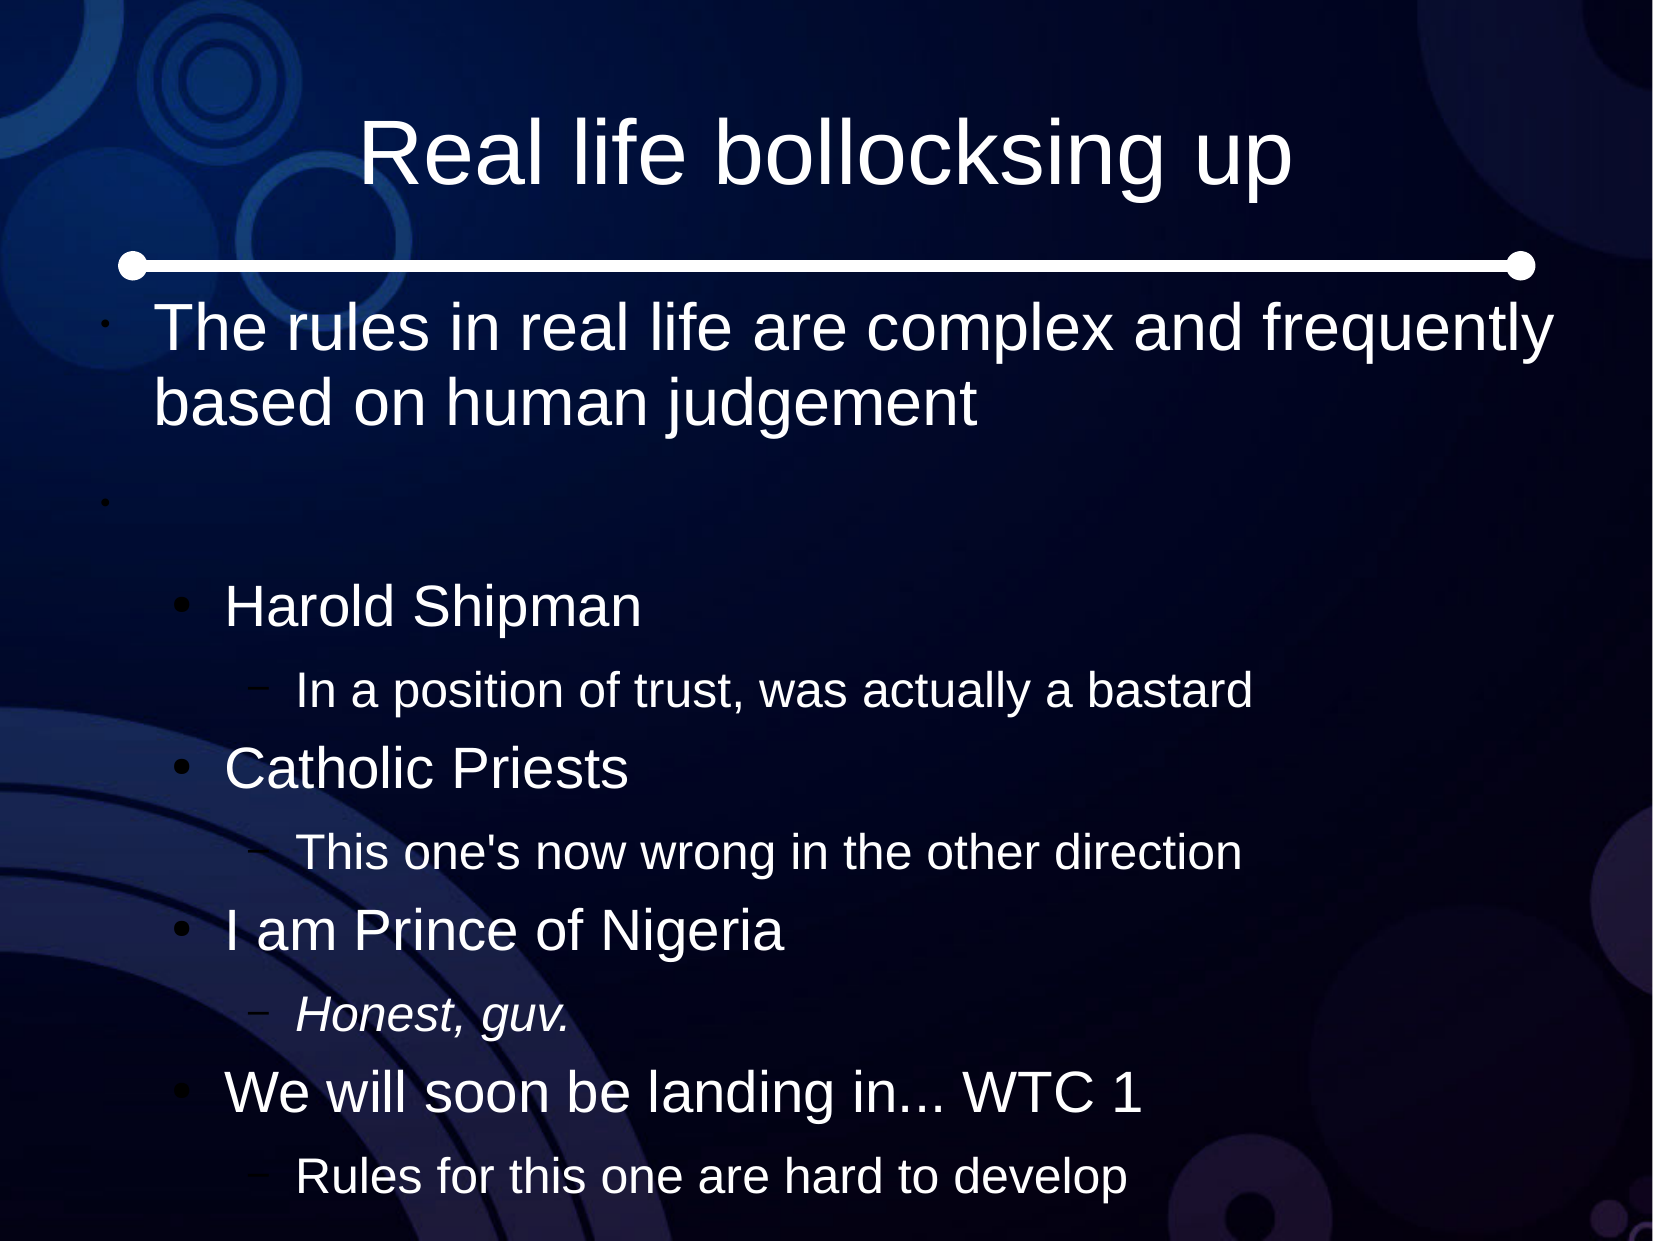

# Real life bollocksing up
The rules in real life are complex and frequently based on human judgement
Harold Shipman
In a position of trust, was actually a bastard
Catholic Priests
This one's now wrong in the other direction
I am Prince of Nigeria
Honest, guv.
We will soon be landing in... WTC 1
Rules for this one are hard to develop